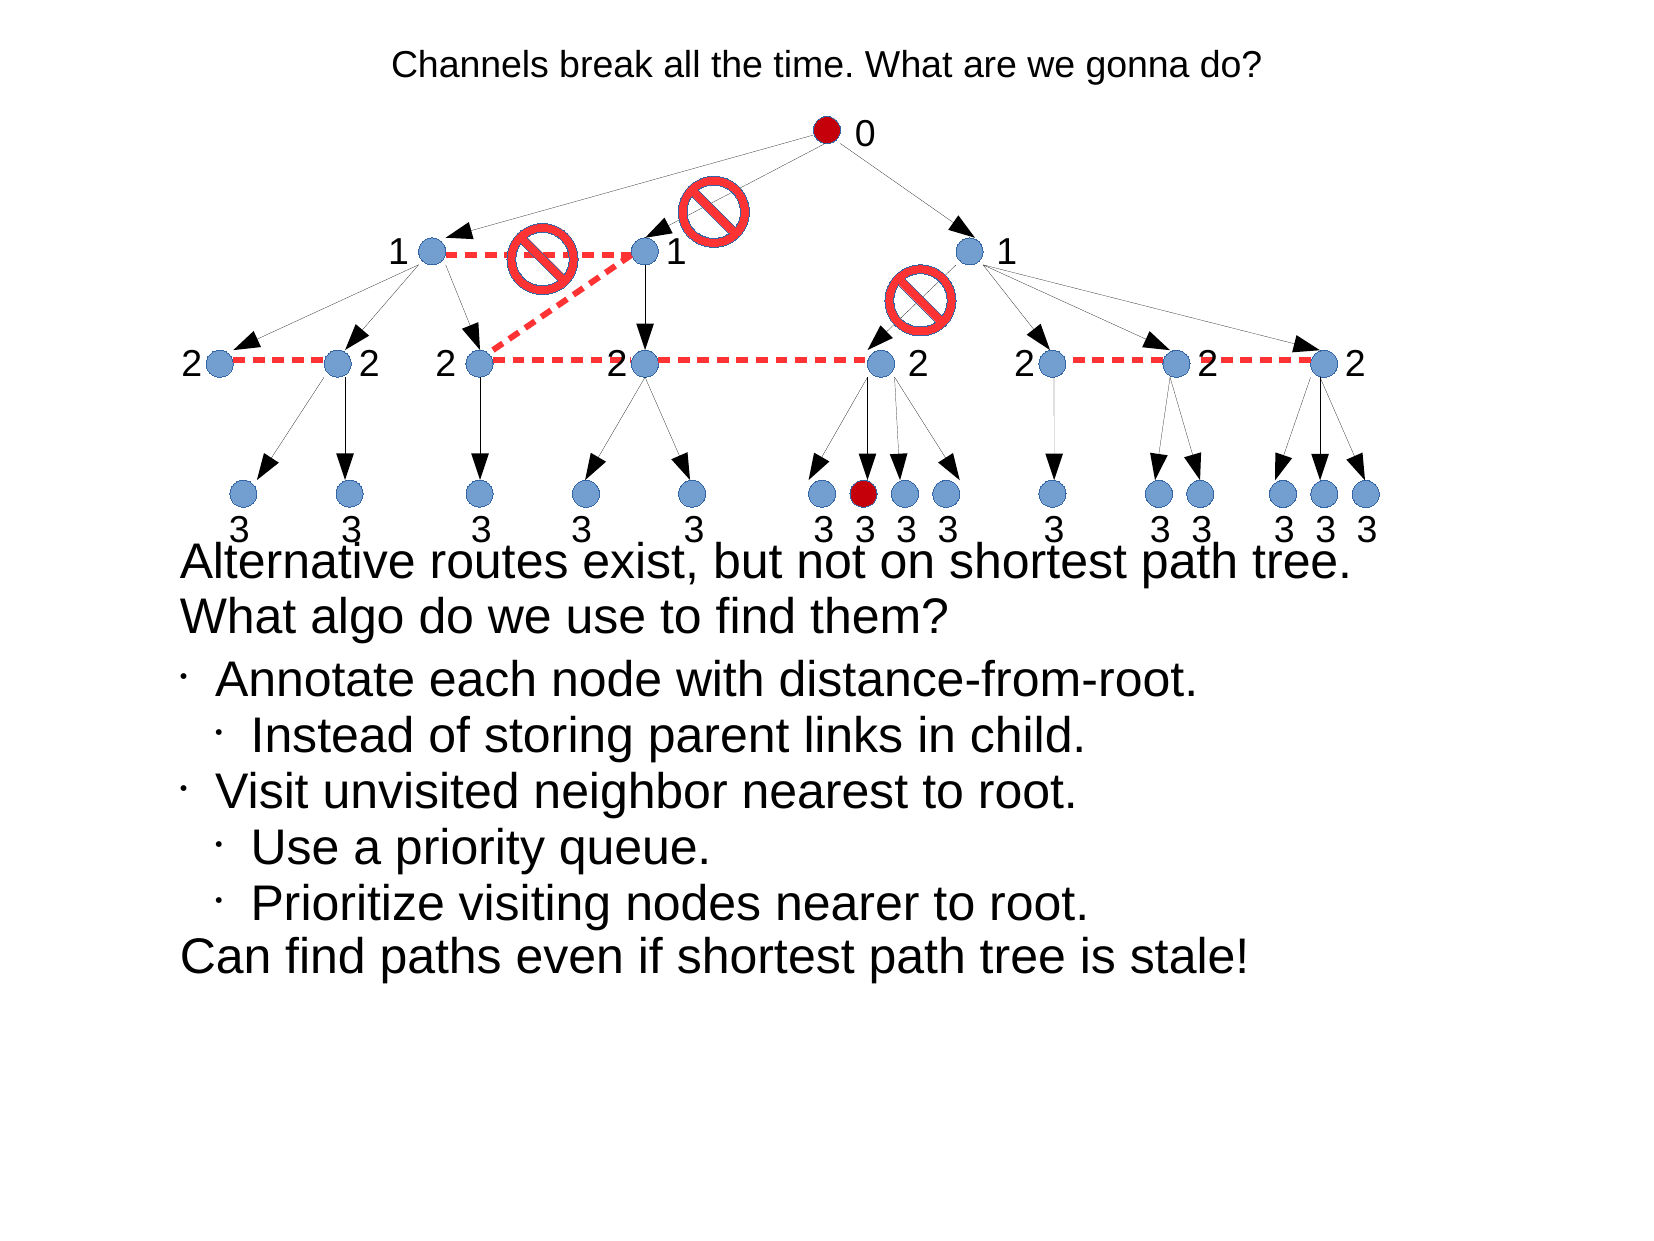

Channels break all the time. What are we gonna do?
0
1
1
1
2
2
2
2
2
2
2
2
3
3
3
3
3
3
3
3
3
3
3
3
3
3
3
Alternative routes exist, but not on shortest path tree.
What algo do we use to find them?
Annotate each node with distance-from-root.
Instead of storing parent links in child.
Visit unvisited neighbor nearest to root.
Use a priority queue.
Prioritize visiting nodes nearer to root.
Can find paths even if shortest path tree is stale!